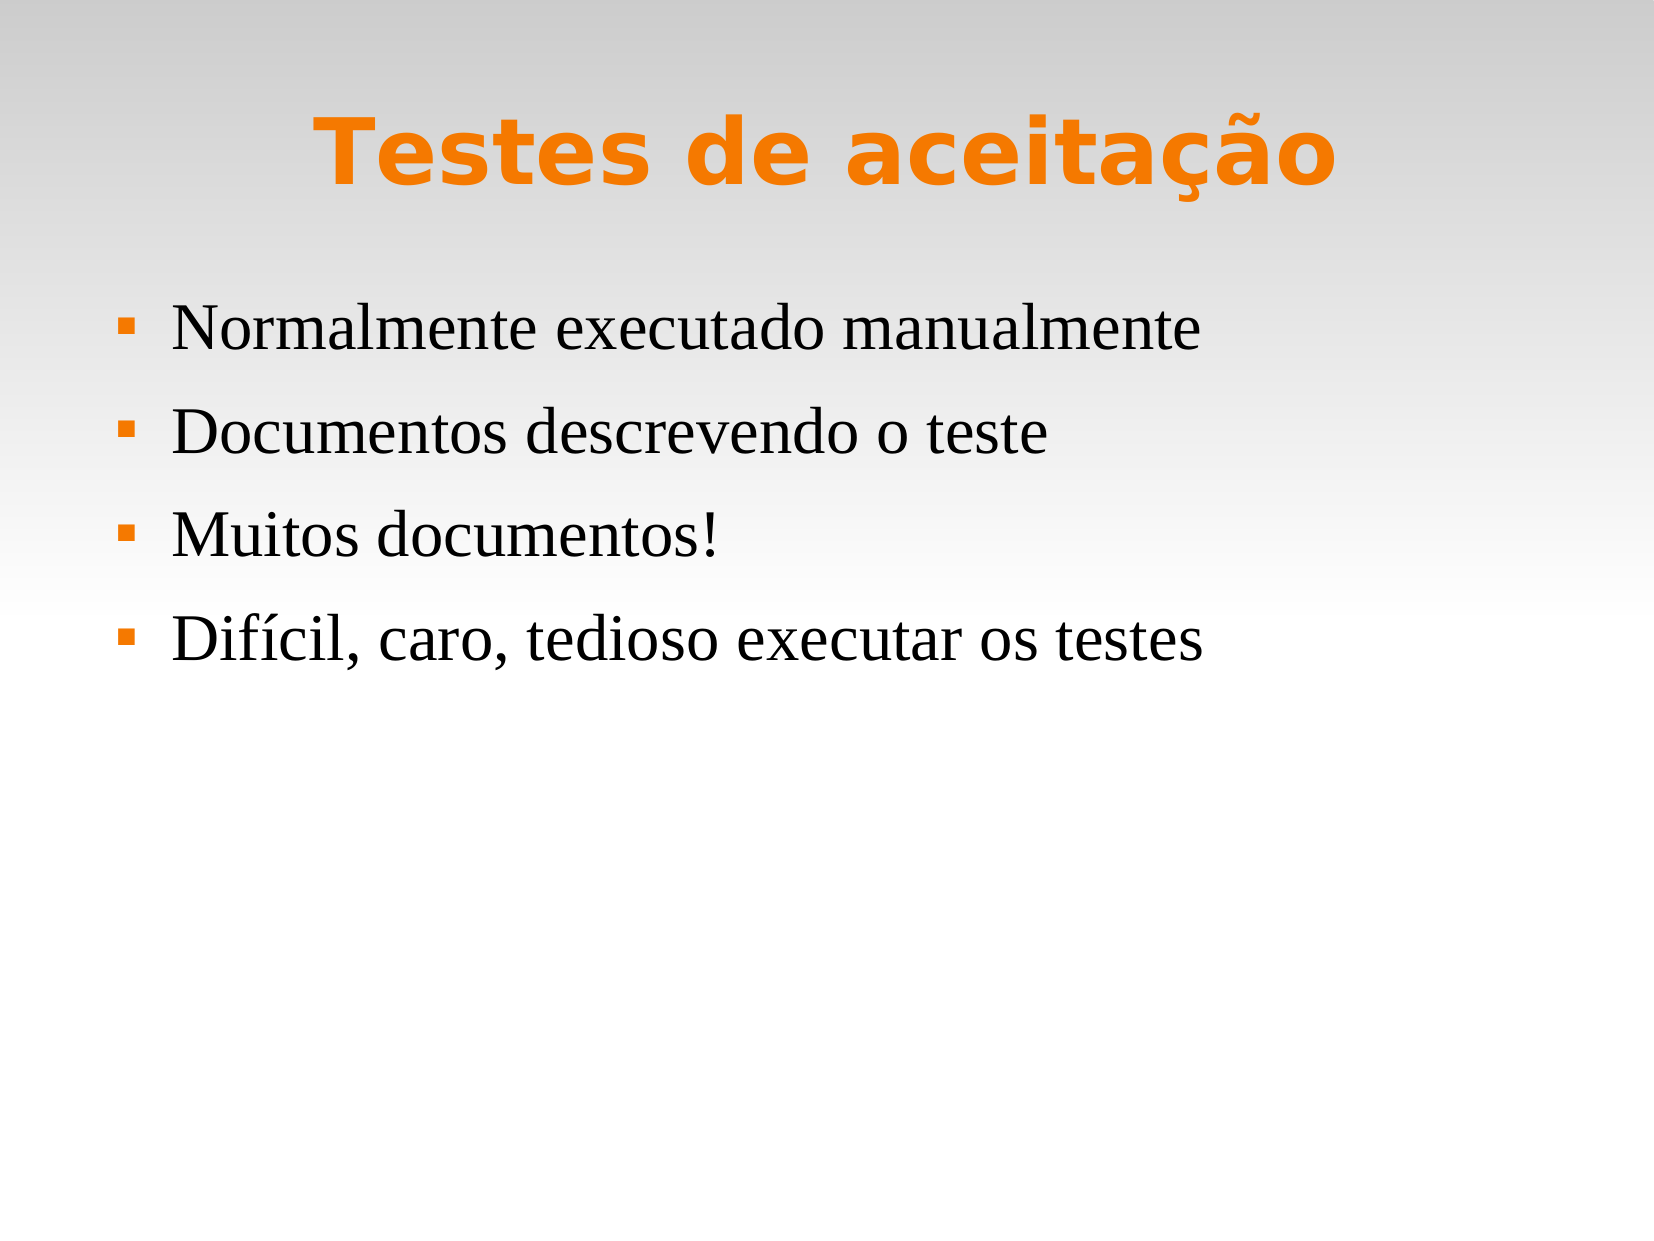

# Testes de aceitação
Normalmente executado manualmente
Documentos descrevendo o teste
Muitos documentos!
Difícil, caro, tedioso executar os testes